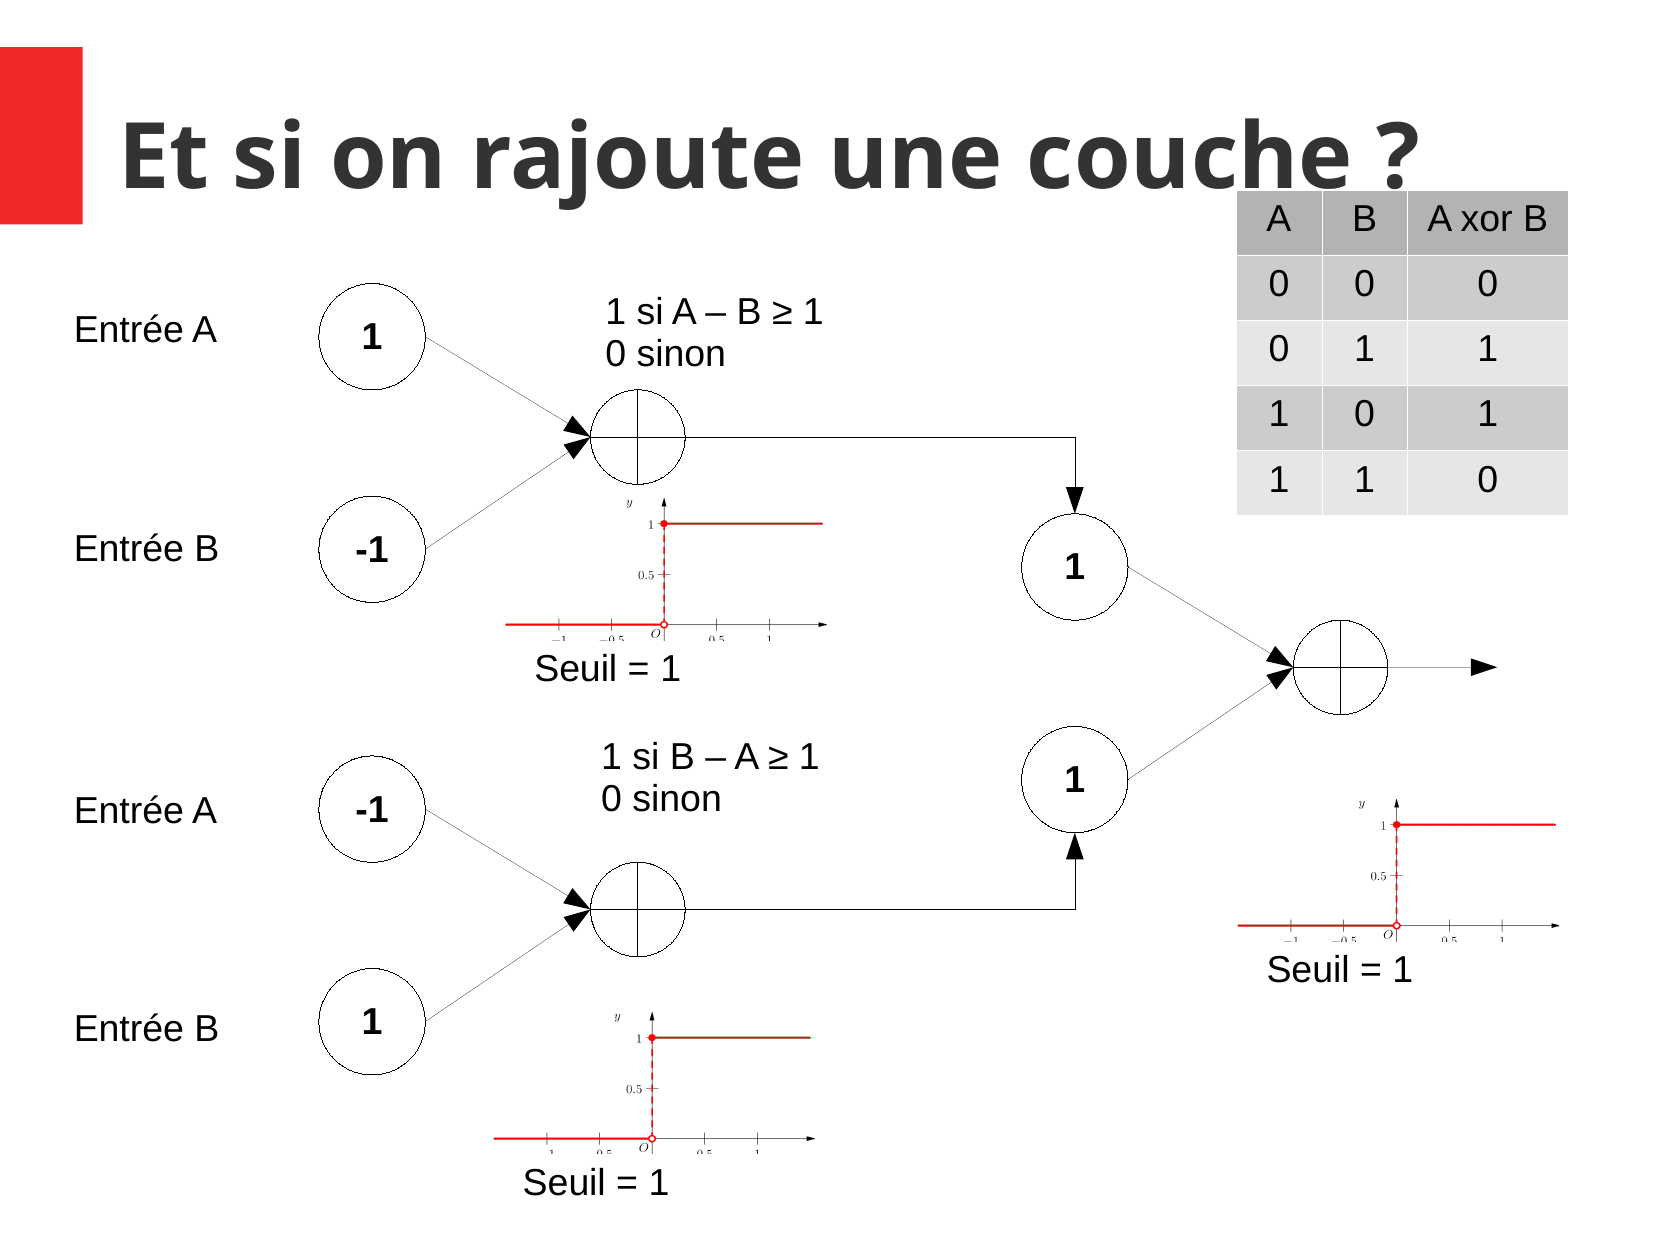

# Et si on rajoute une couche ?
| A | B | A xor B |
| --- | --- | --- |
| 0 | 0 | 0 |
| 0 | 1 | 1 |
| 1 | 0 | 1 |
| 1 | 1 | 0 |
1
1 si A – B ≥ 1
0 sinon
Entrée A
-1
1
Entrée B
Seuil = 1
1
1 si B – A ≥ 1
0 sinon
-1
Entrée A
Seuil = 1
1
Entrée B
Seuil = 1